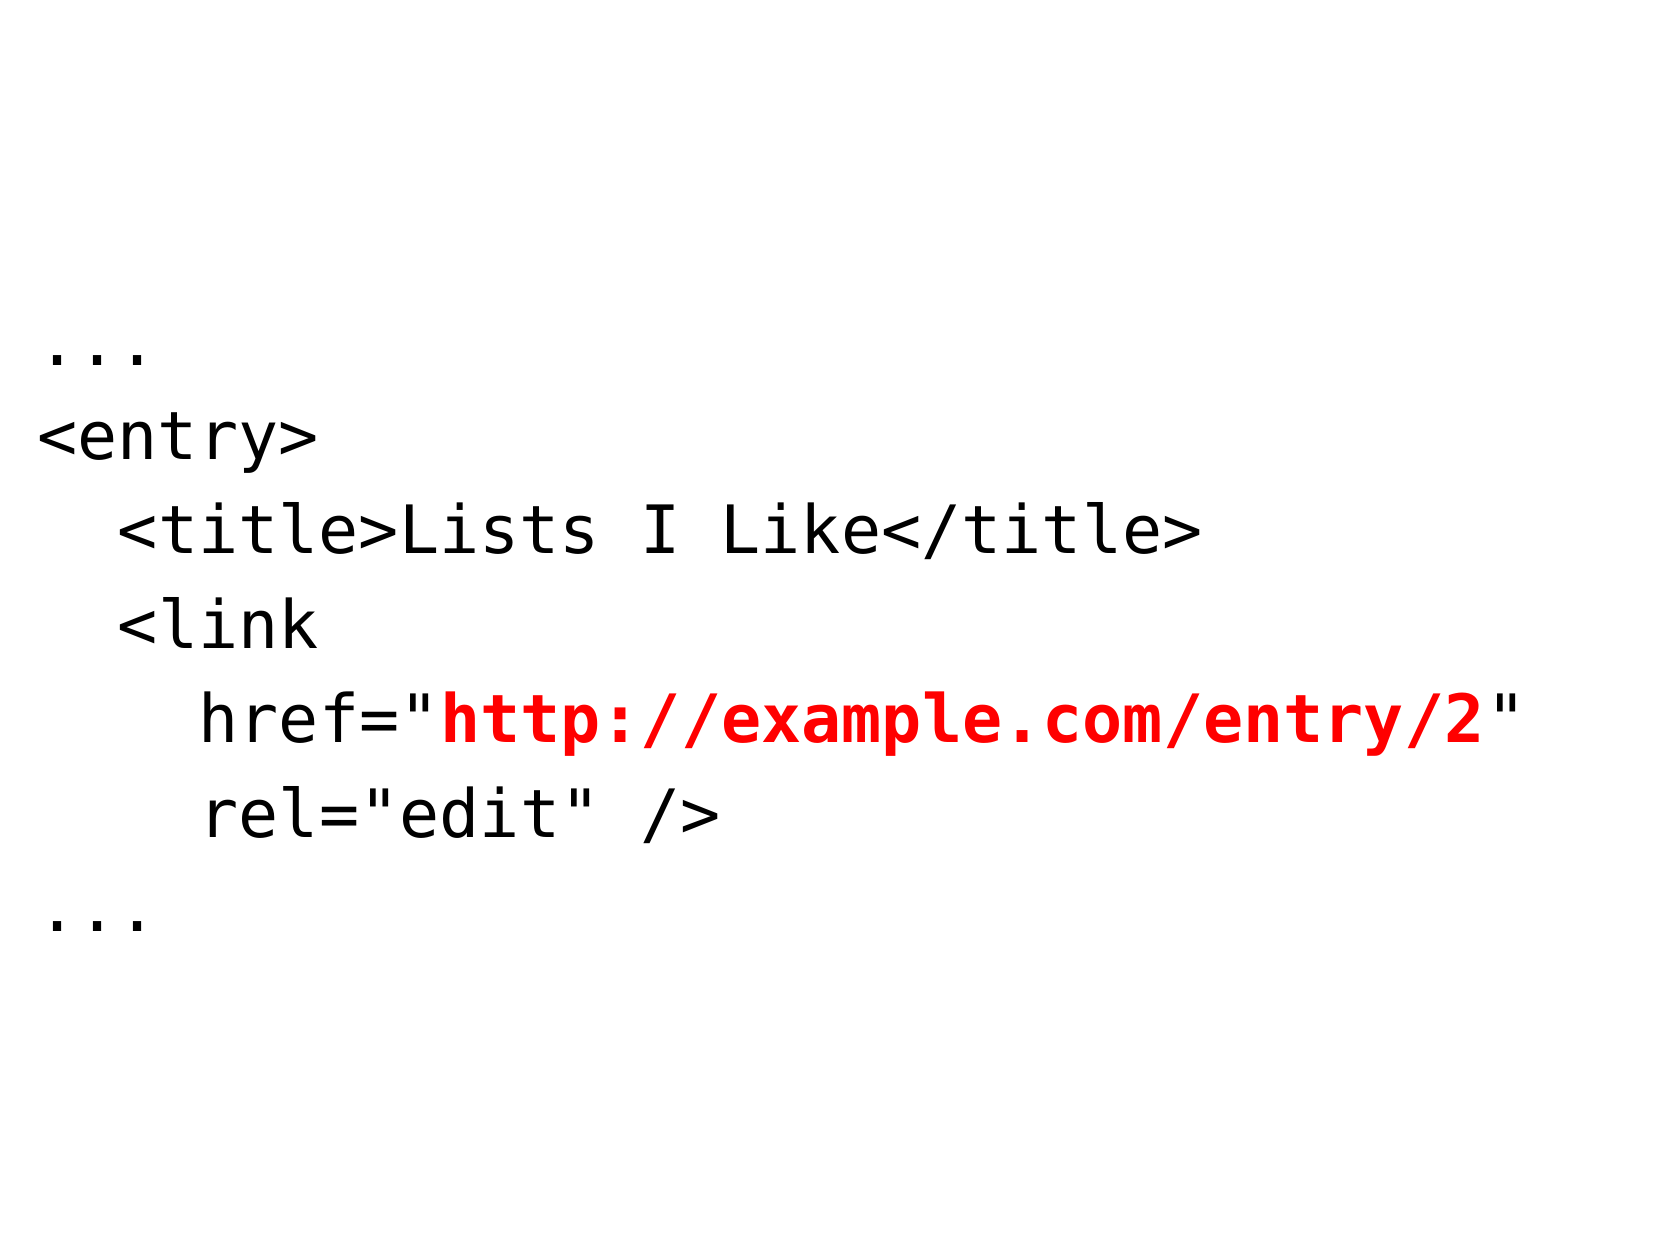

# ...
<entry>
 <title>Lists I Like</title>
 <link
 href="http://example.com/entry/2"
 rel="edit" />
...